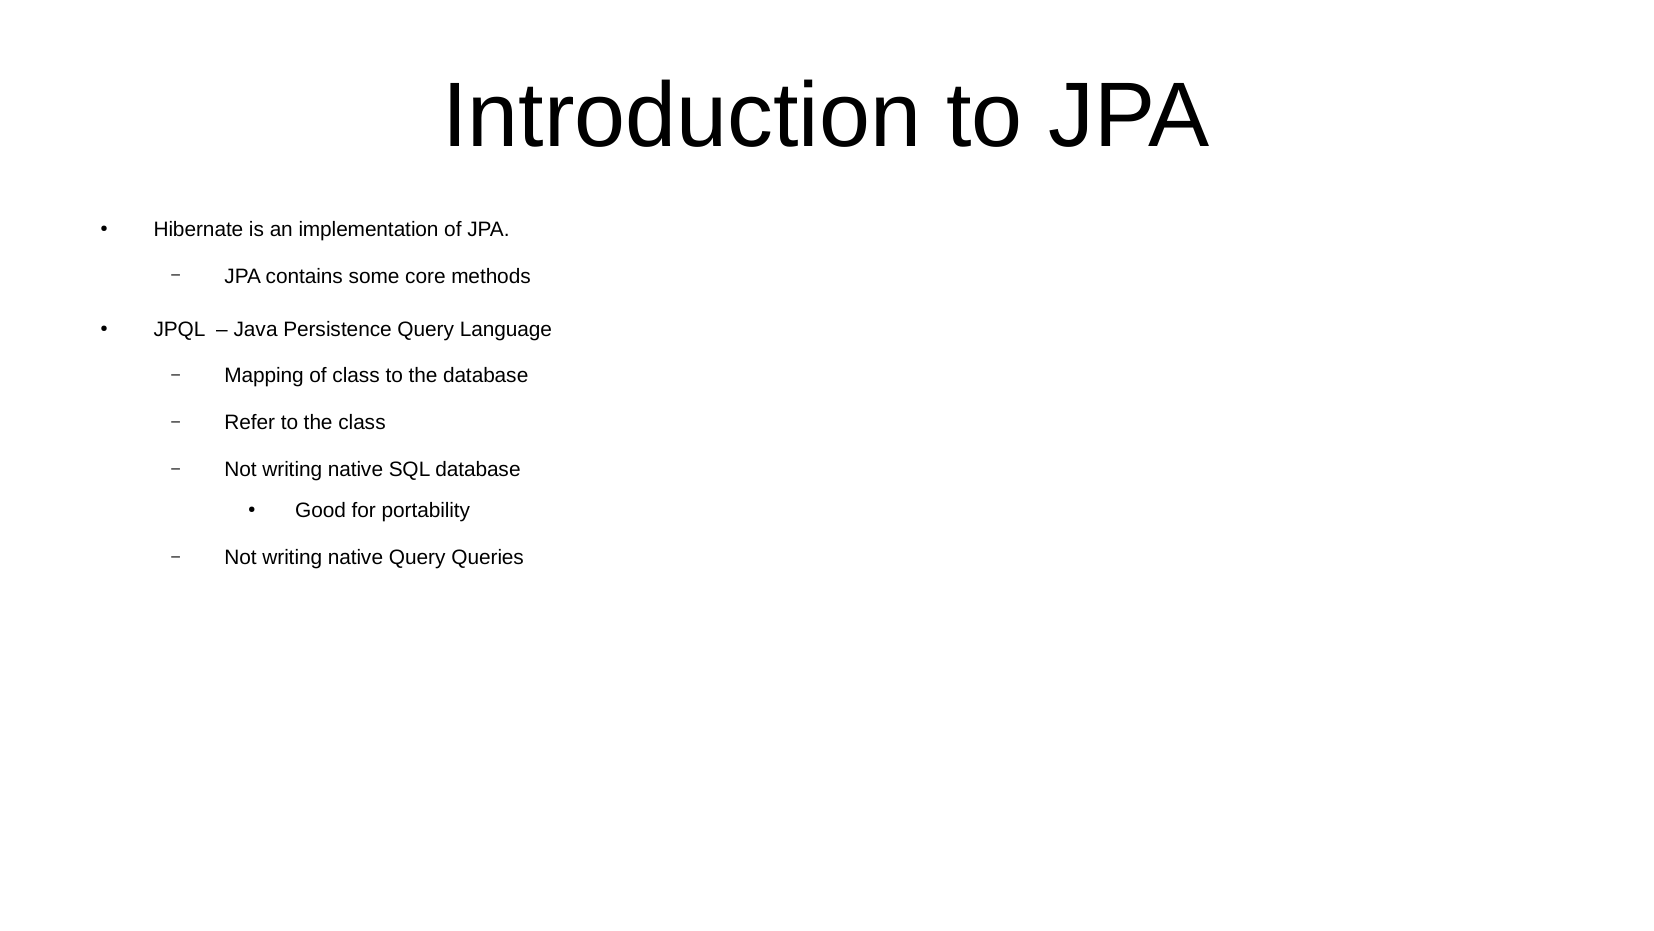

# Introduction to JPA
Hibernate is an implementation of JPA.
JPA contains some core methods
JPQL – Java Persistence Query Language
Mapping of class to the database
Refer to the class
Not writing native SQL database
Good for portability
Not writing native Query Queries